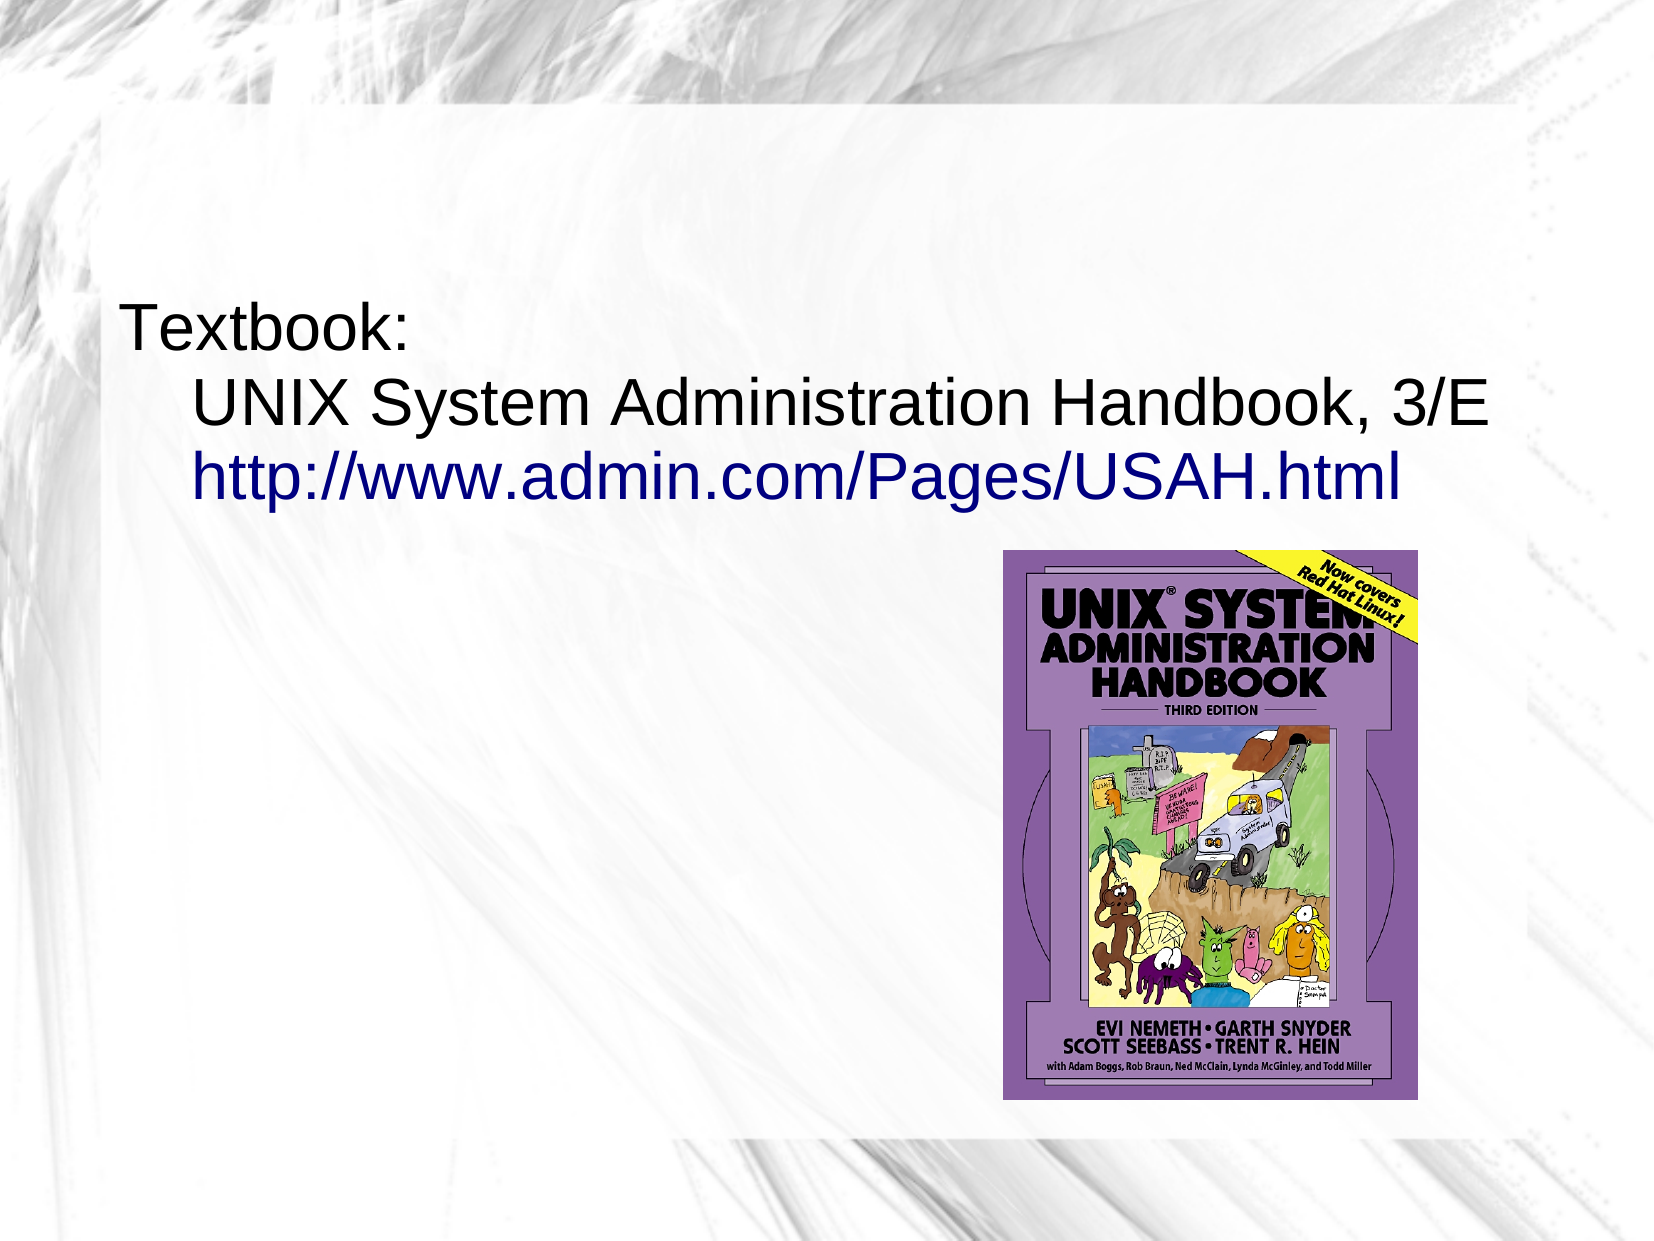

Textbook:
	UNIX System Administration Handbook, 3/E
	http://www.admin.com/Pages/USAH.html
#